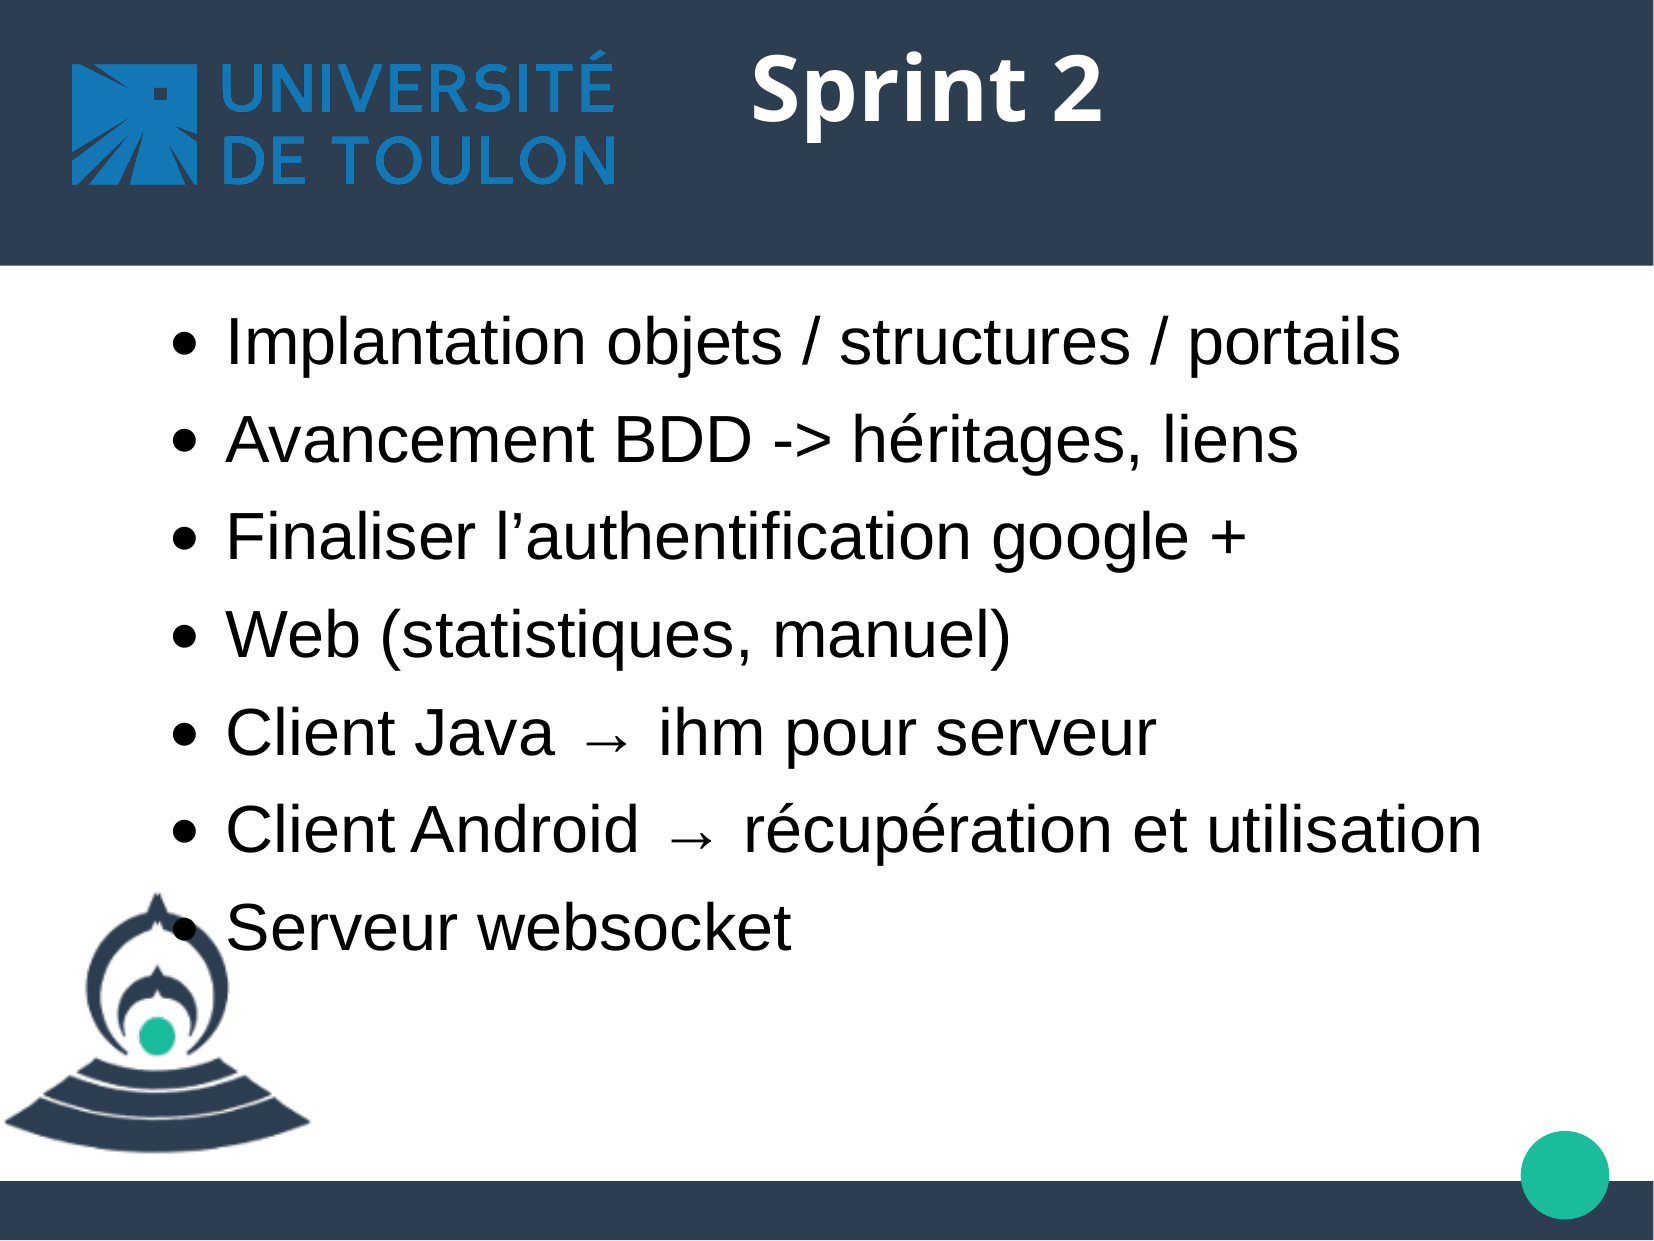

Sprint 2
# Implantation objets / structures / portails
Avancement BDD -> héritages, liens
Finaliser l’authentification google +
Web (statistiques, manuel)
Client Java → ihm pour serveur
Client Android → récupération et utilisation
Serveur websocket